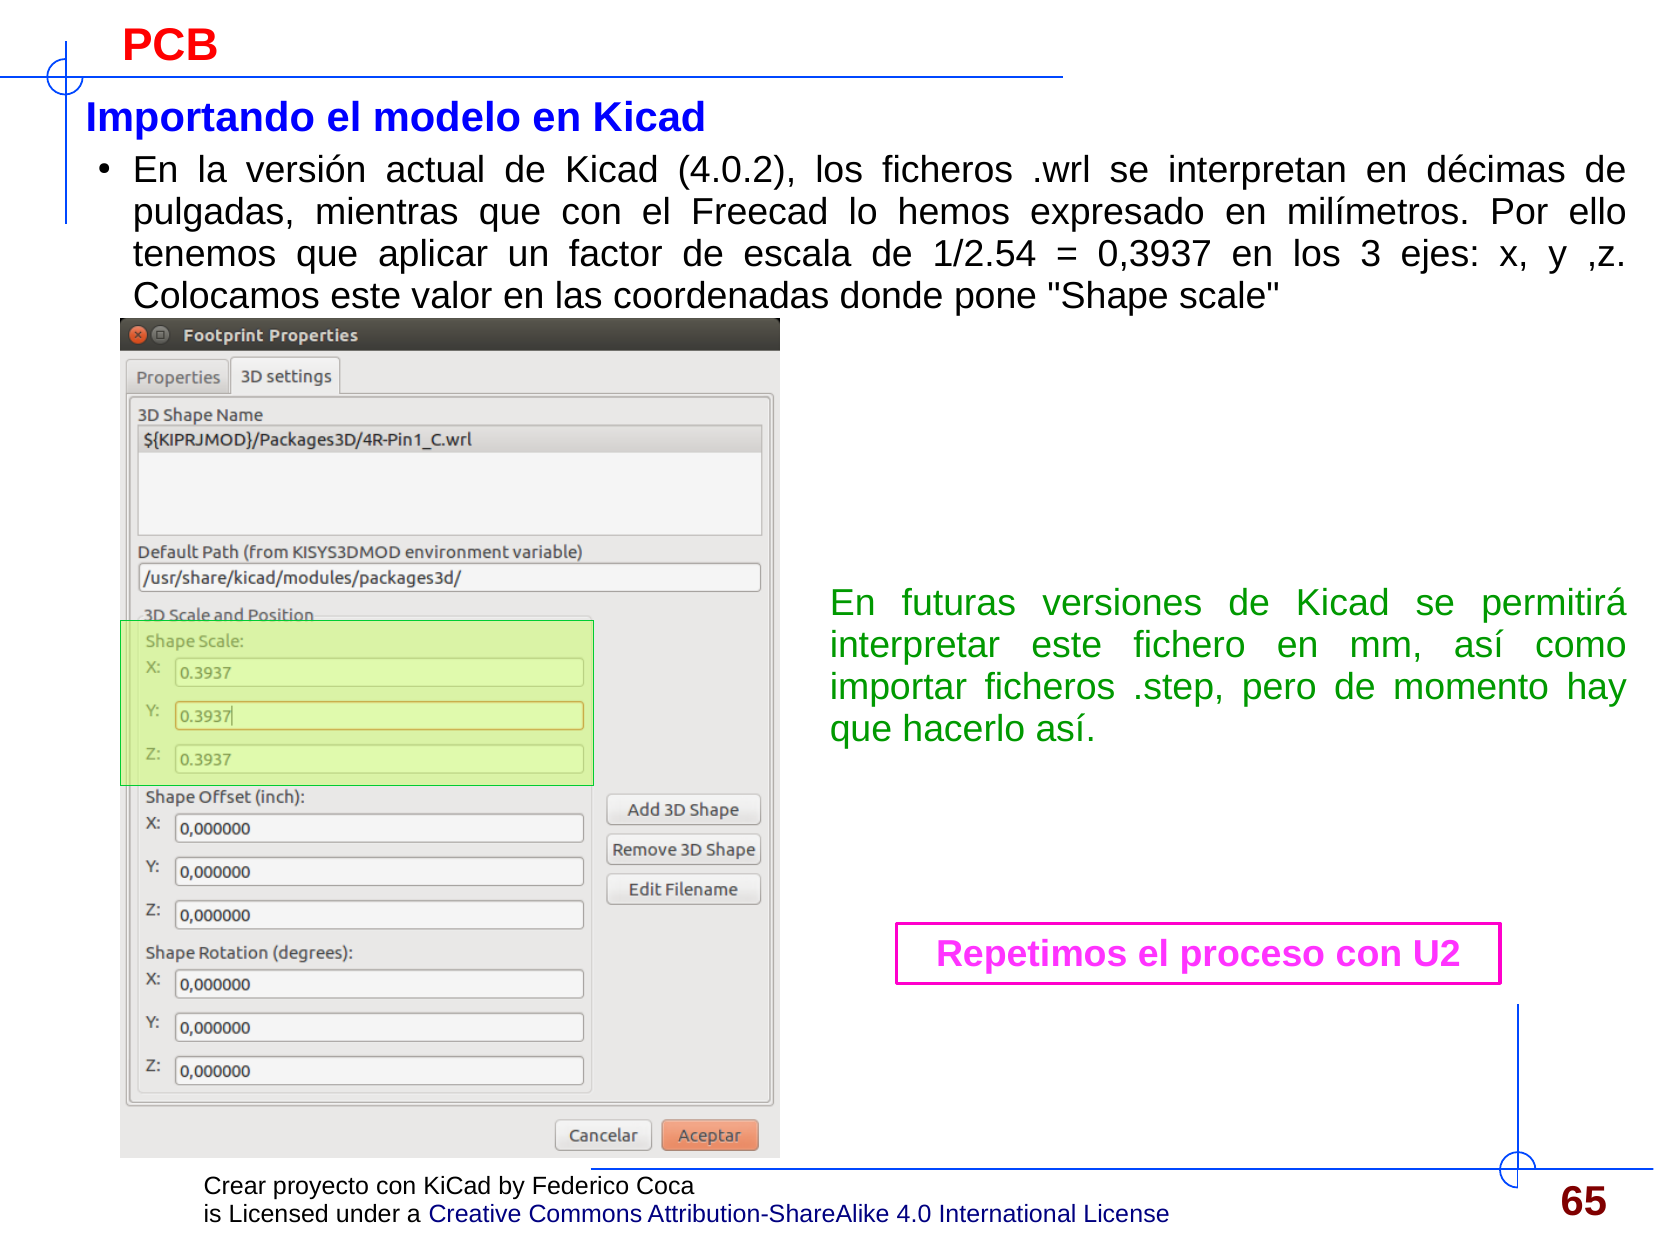

PCB
Importando el modelo en Kicad
En la versión actual de Kicad (4.0.2), los ficheros .wrl se interpretan en décimas de pulgadas, mientras que con el Freecad lo hemos expresado en milímetros. Por ello tenemos que aplicar un factor de escala de 1/2.54 = 0,3937 en los 3 ejes: x, y ,z. Colocamos este valor en las coordenadas donde pone "Shape scale"
En futuras versiones de Kicad se permitirá interpretar este fichero en mm, así como importar ficheros .step, pero de momento hay que hacerlo así.
Repetimos el proceso con U2
Crear proyecto con KiCad by Federico Coca
is Licensed under a Creative Commons Attribution-ShareAlike 4.0 International License